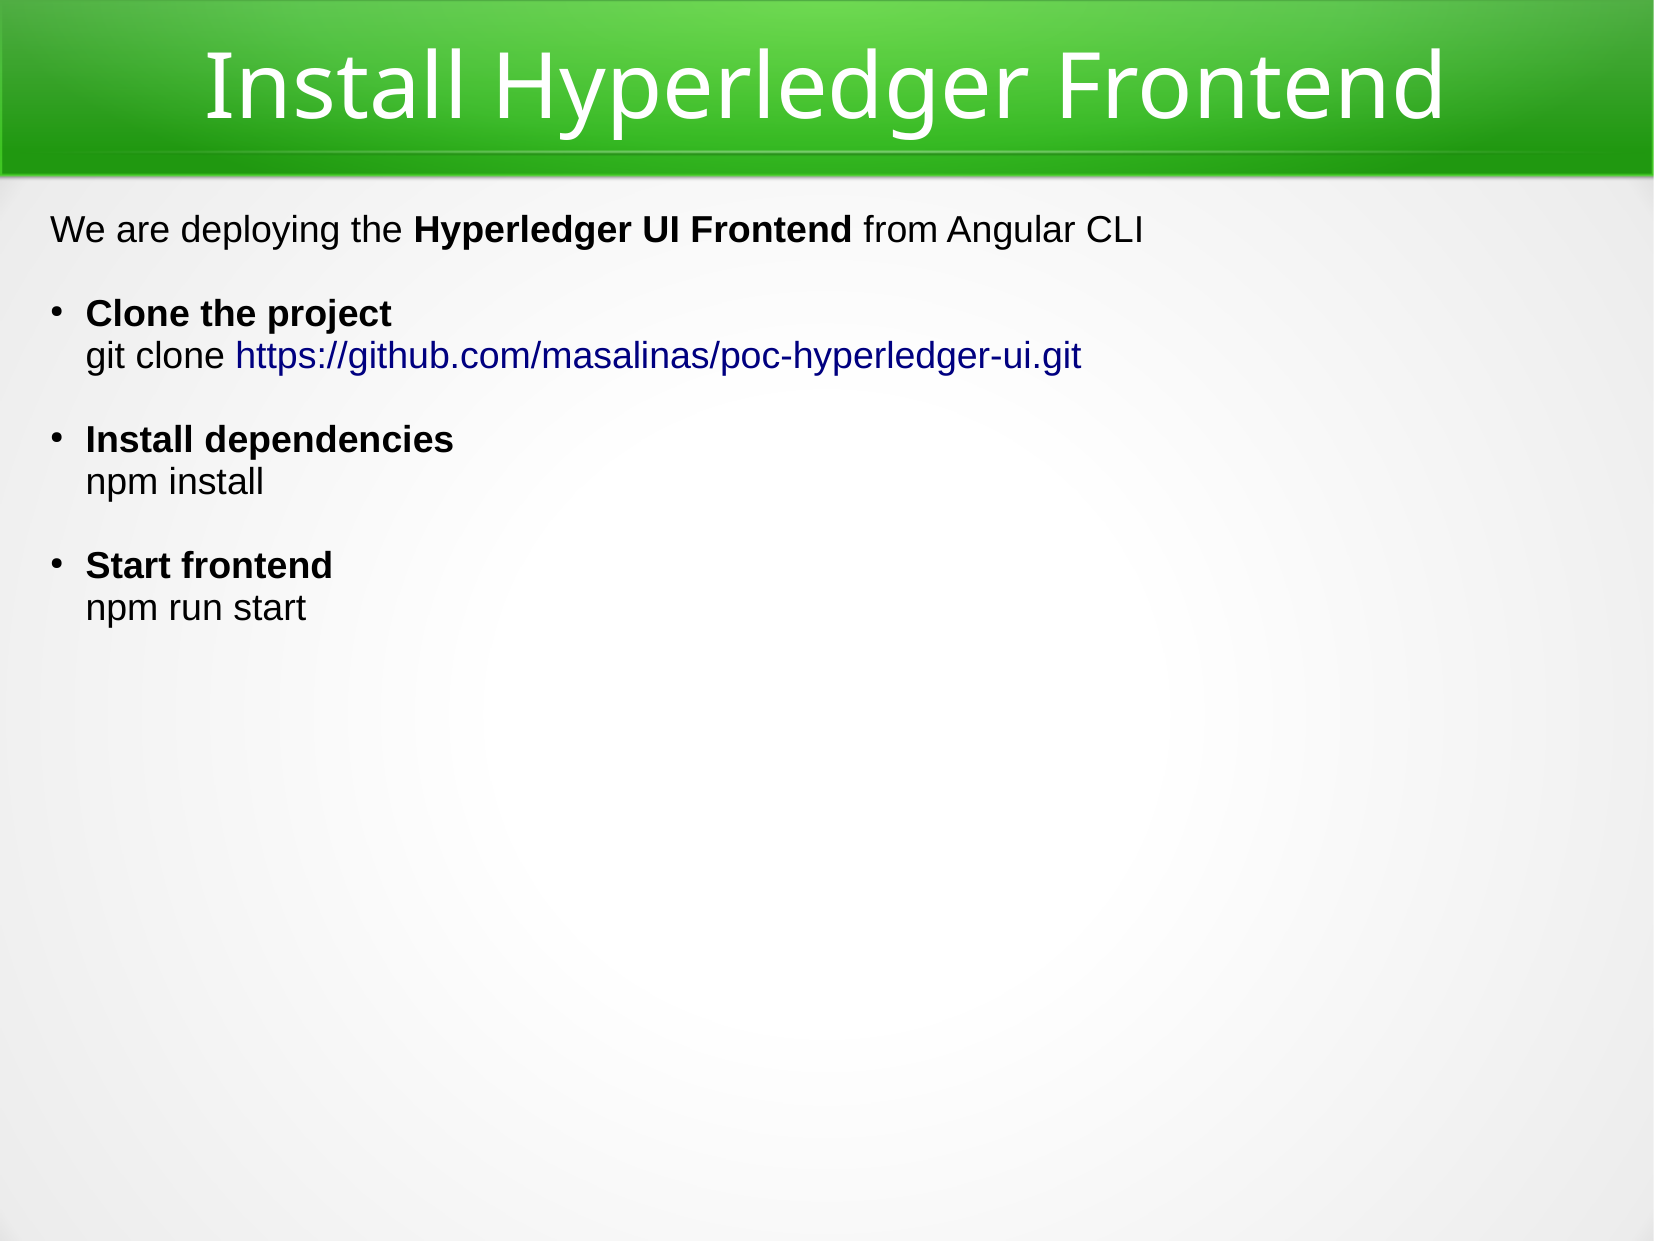

# Install Hyperledger Frontend
We are deploying the Hyperledger UI Frontend from Angular CLI
Clone the project
git clone https://github.com/masalinas/poc-hyperledger-ui.git
Install dependencies
npm install
Start frontend
npm run start